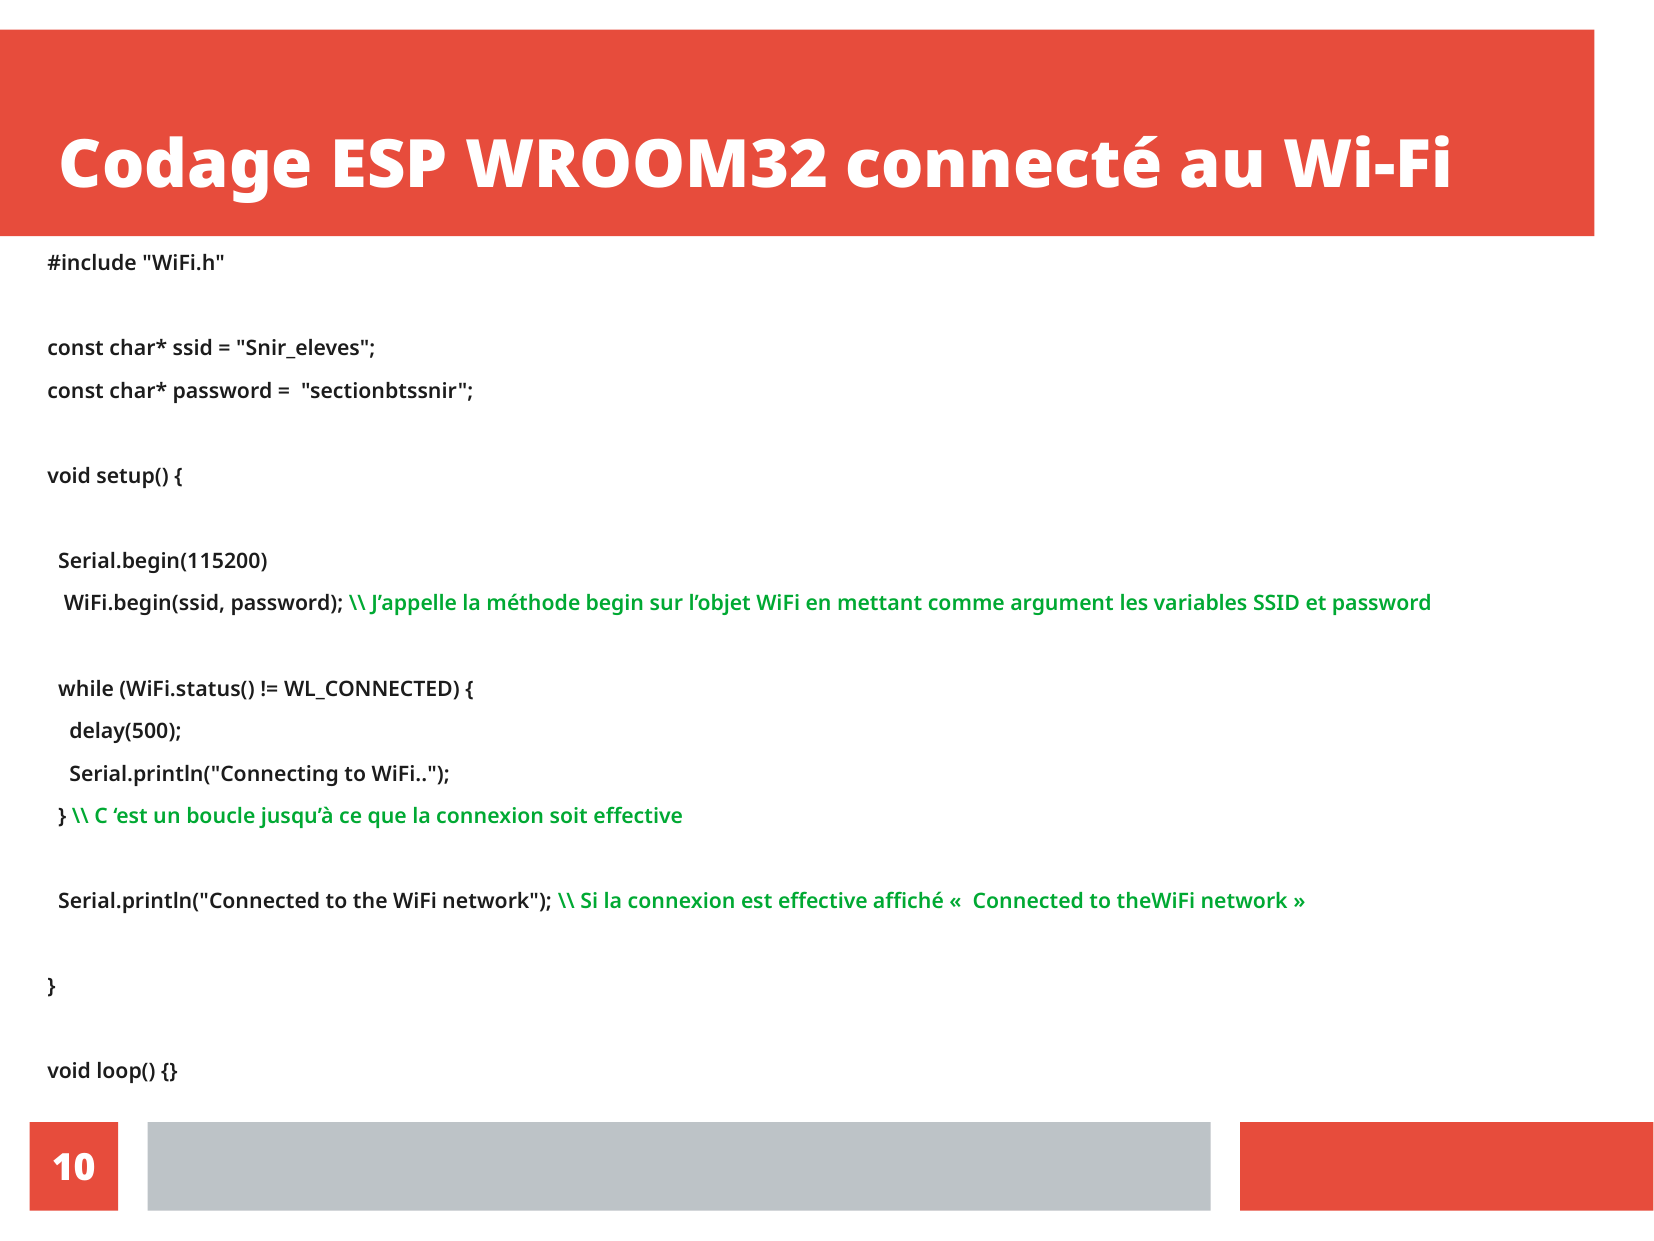

# Codage ESP WROOM32 connecté au Wi-Fi
#include "WiFi.h"
const char* ssid = "Snir_eleves";
const char* password = "sectionbtssnir";
void setup() {
 Serial.begin(115200)
 WiFi.begin(ssid, password); \\ J’appelle la méthode begin sur l’objet WiFi en mettant comme argument les variables SSID et password
 while (WiFi.status() != WL_CONNECTED) {
 delay(500);
 Serial.println("Connecting to WiFi..");
 } \\ C ‘est un boucle jusqu’à ce que la connexion soit effective
 Serial.println("Connected to the WiFi network"); \\ Si la connexion est effective affiché «  Connected to theWiFi network »
}
void loop() {}
10